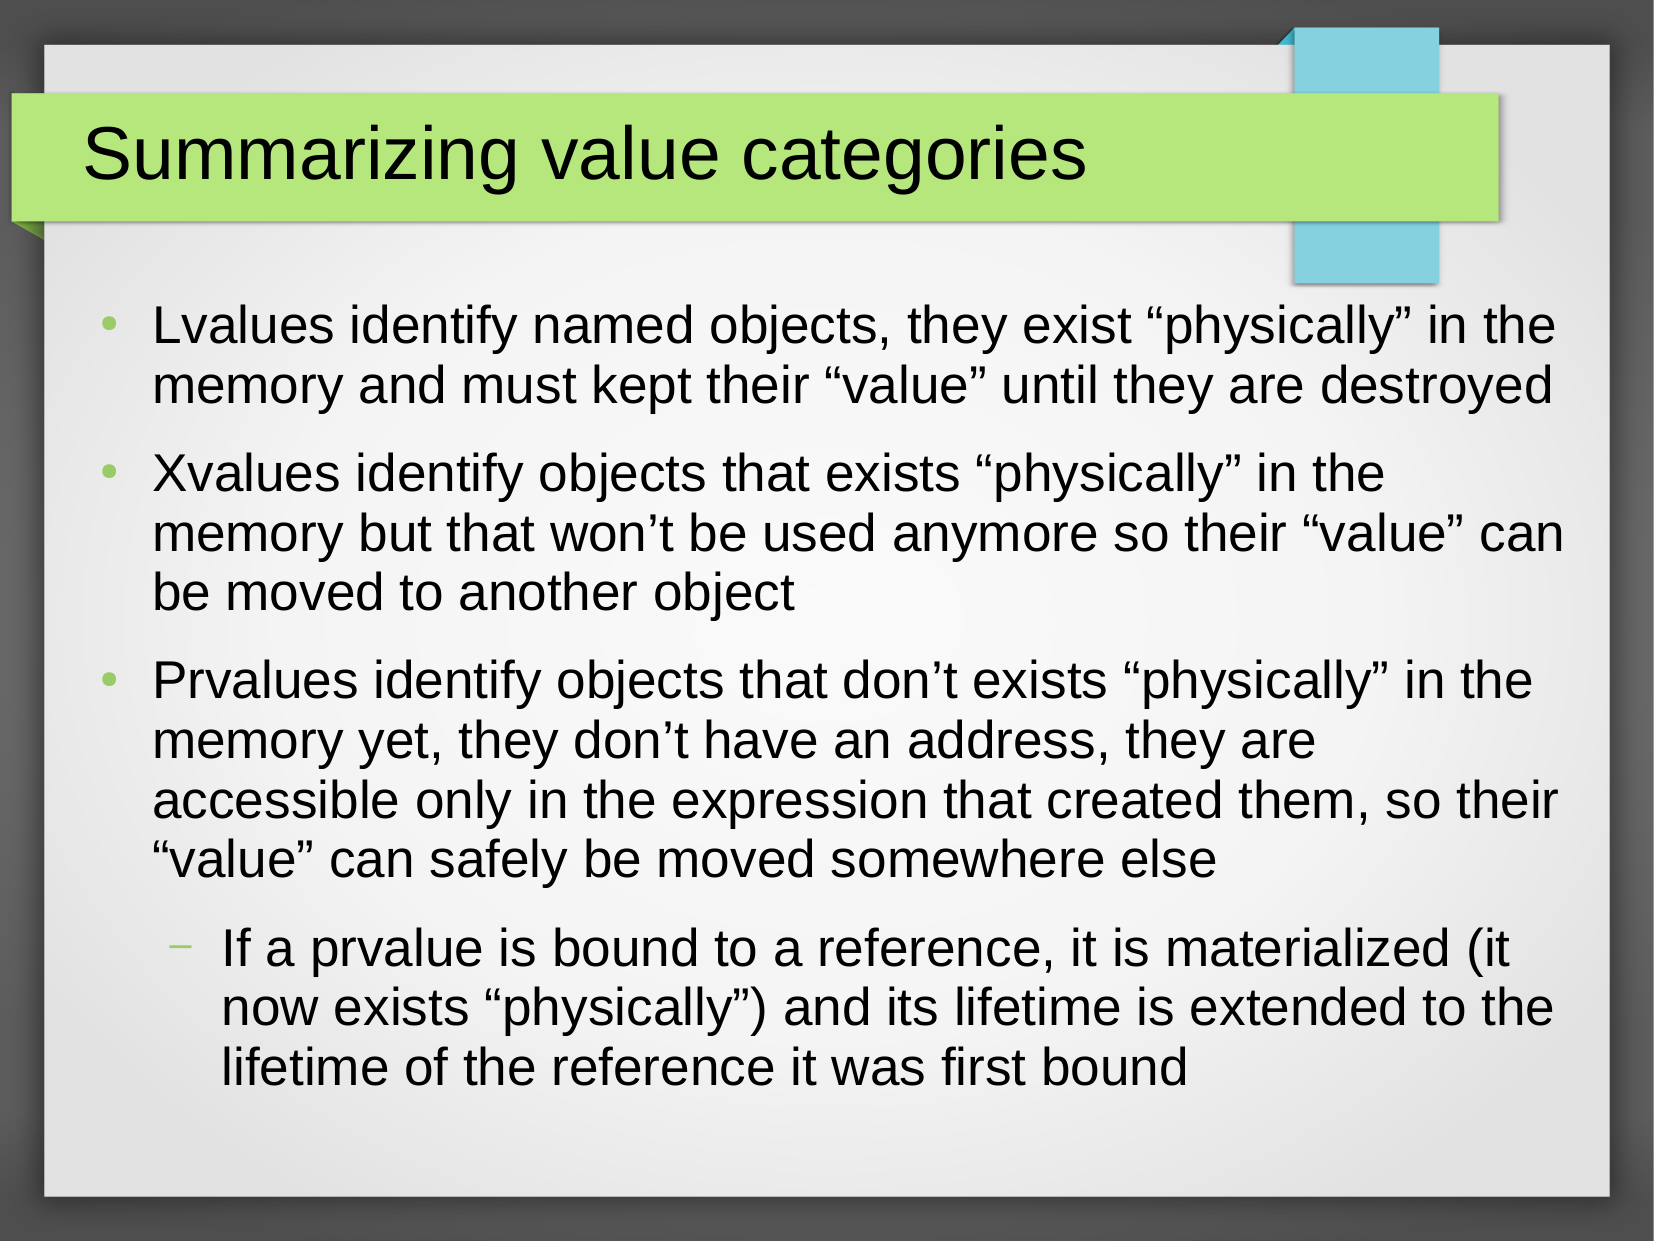

# Summarizing value categories
Lvalues identify named objects, they exist “physically” in the memory and must kept their “value” until they are destroyed
Xvalues identify objects that exists “physically” in the memory but that won’t be used anymore so their “value” can be moved to another object
Prvalues identify objects that don’t exists “physically” in the memory yet, they don’t have an address, they are accessible only in the expression that created them, so their “value” can safely be moved somewhere else
If a prvalue is bound to a reference, it is materialized (it now exists “physically”) and its lifetime is extended to the lifetime of the reference it was first bound